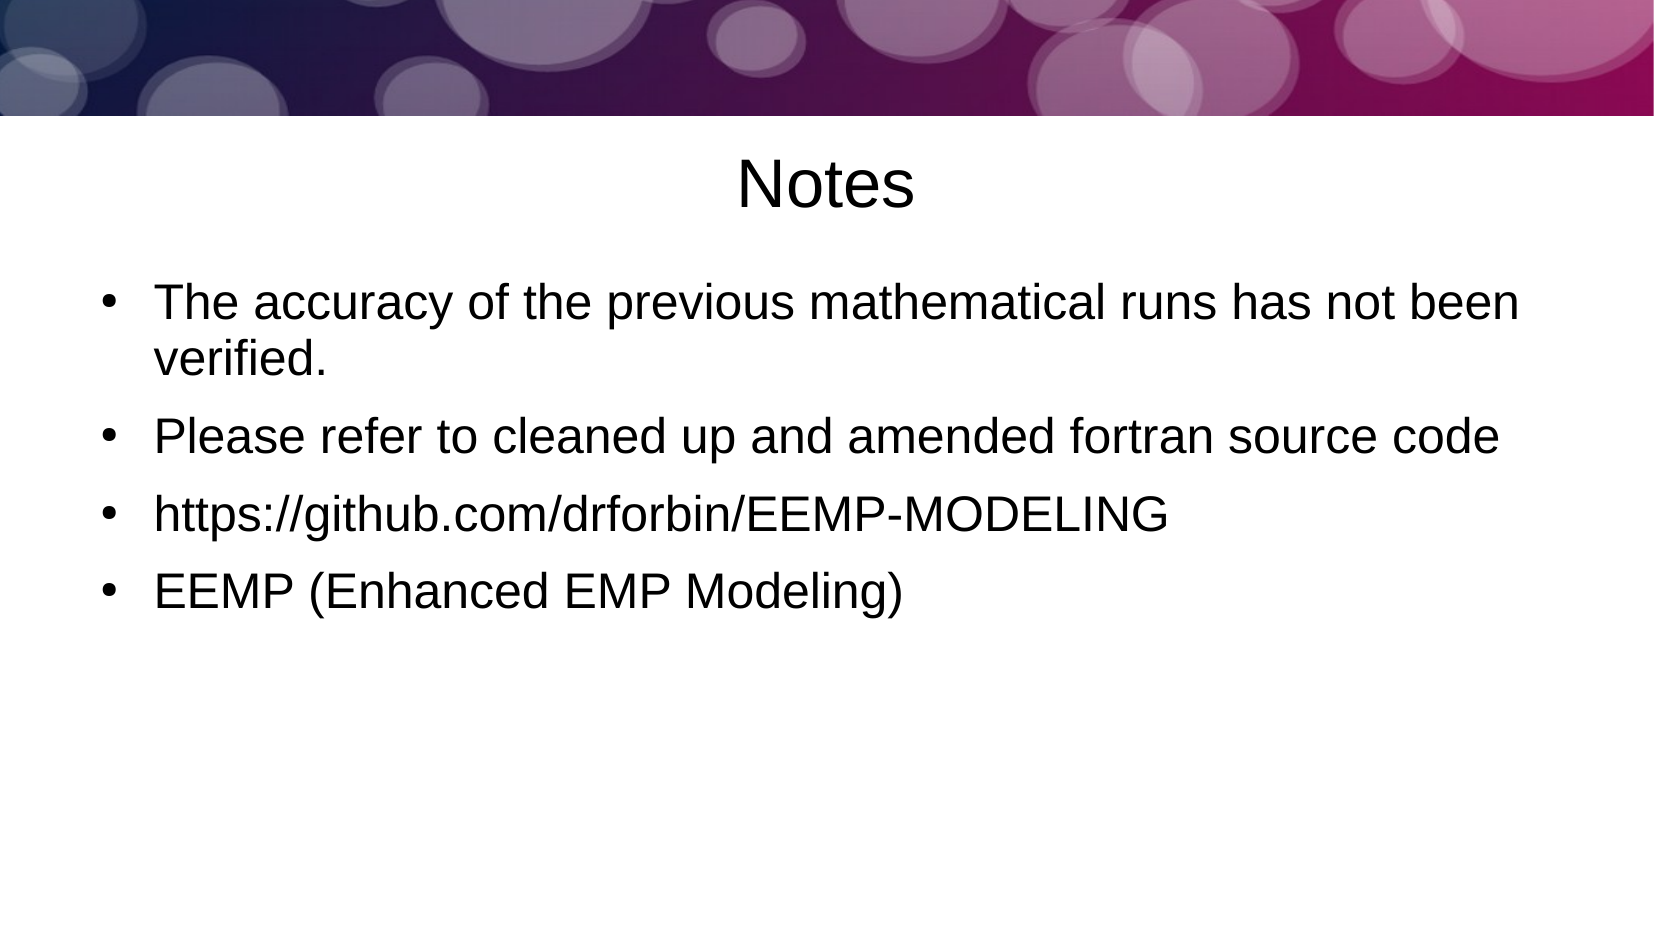

# Notes
The accuracy of the previous mathematical runs has not been verified.
Please refer to cleaned up and amended fortran source code
https://github.com/drforbin/EEMP-MODELING
EEMP (Enhanced EMP Modeling)